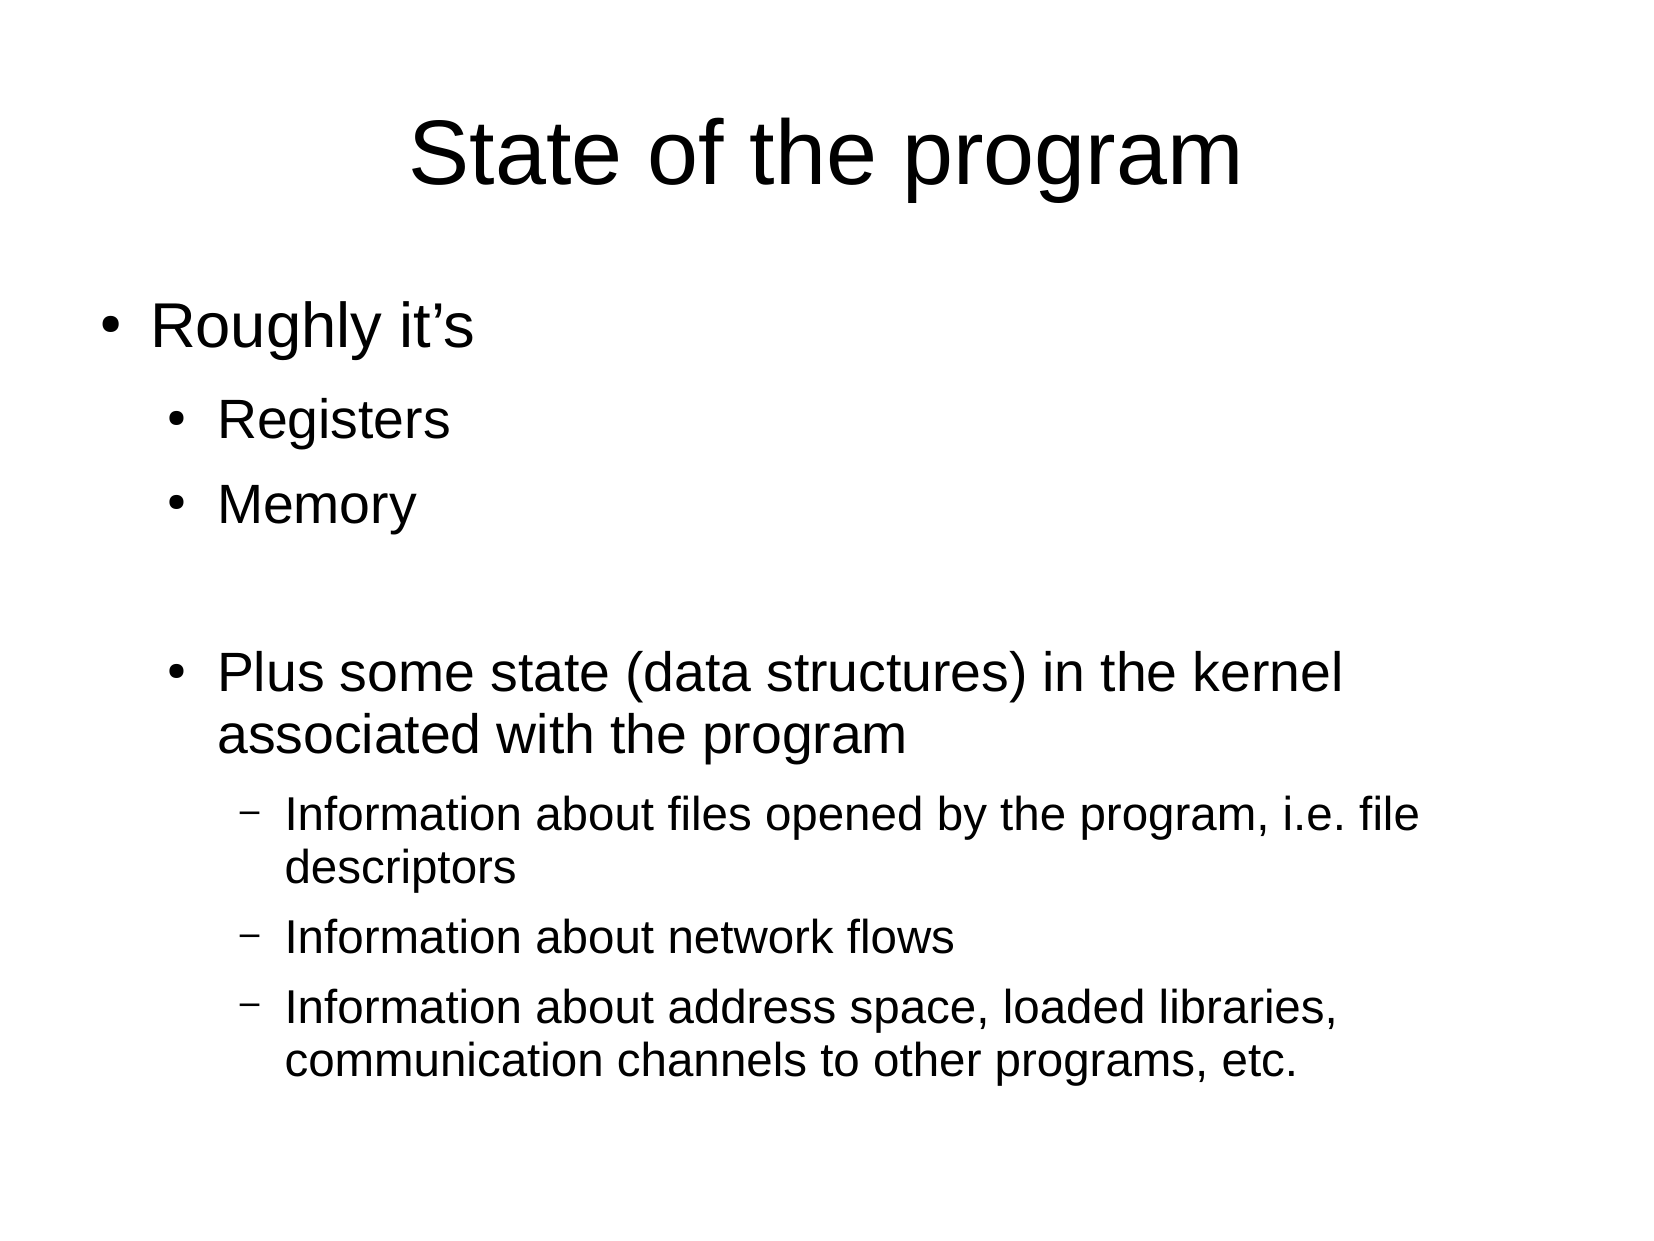

# State of the program
Roughly it’s
Registers
Memory
Plus some state (data structures) in the kernel associated with the program
Information about files opened by the program, i.e. file descriptors
Information about network flows
Information about address space, loaded libraries, communication channels to other programs, etc.